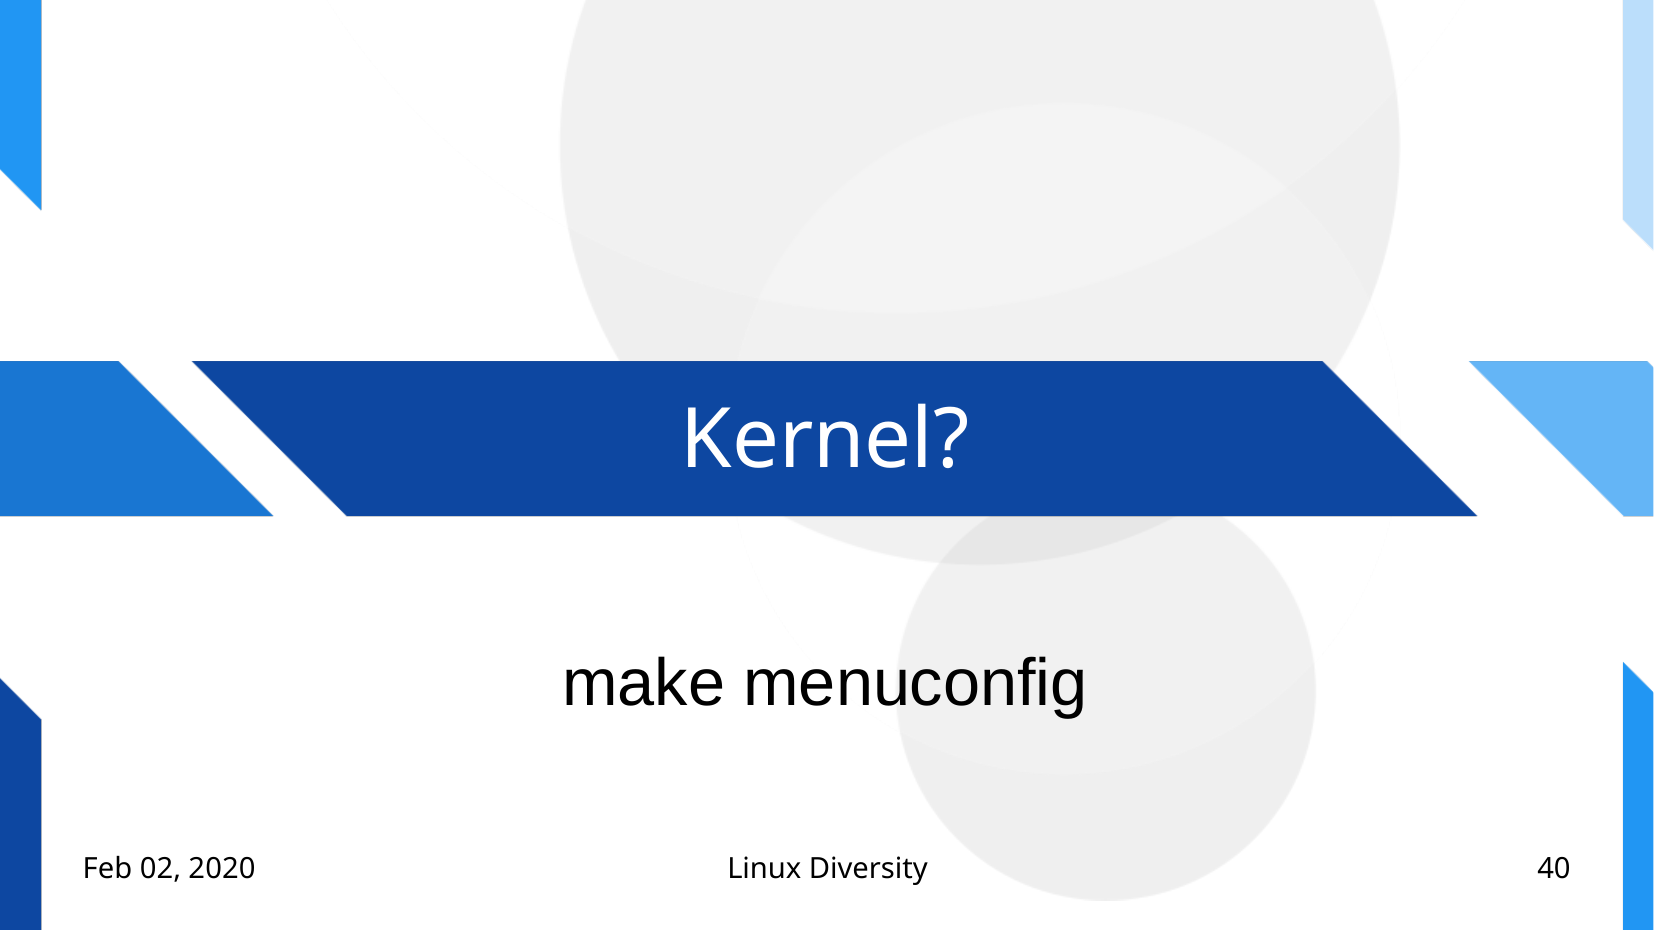

# Kernel?
make menuconfig
Feb 02, 2020
Linux Diversity
40